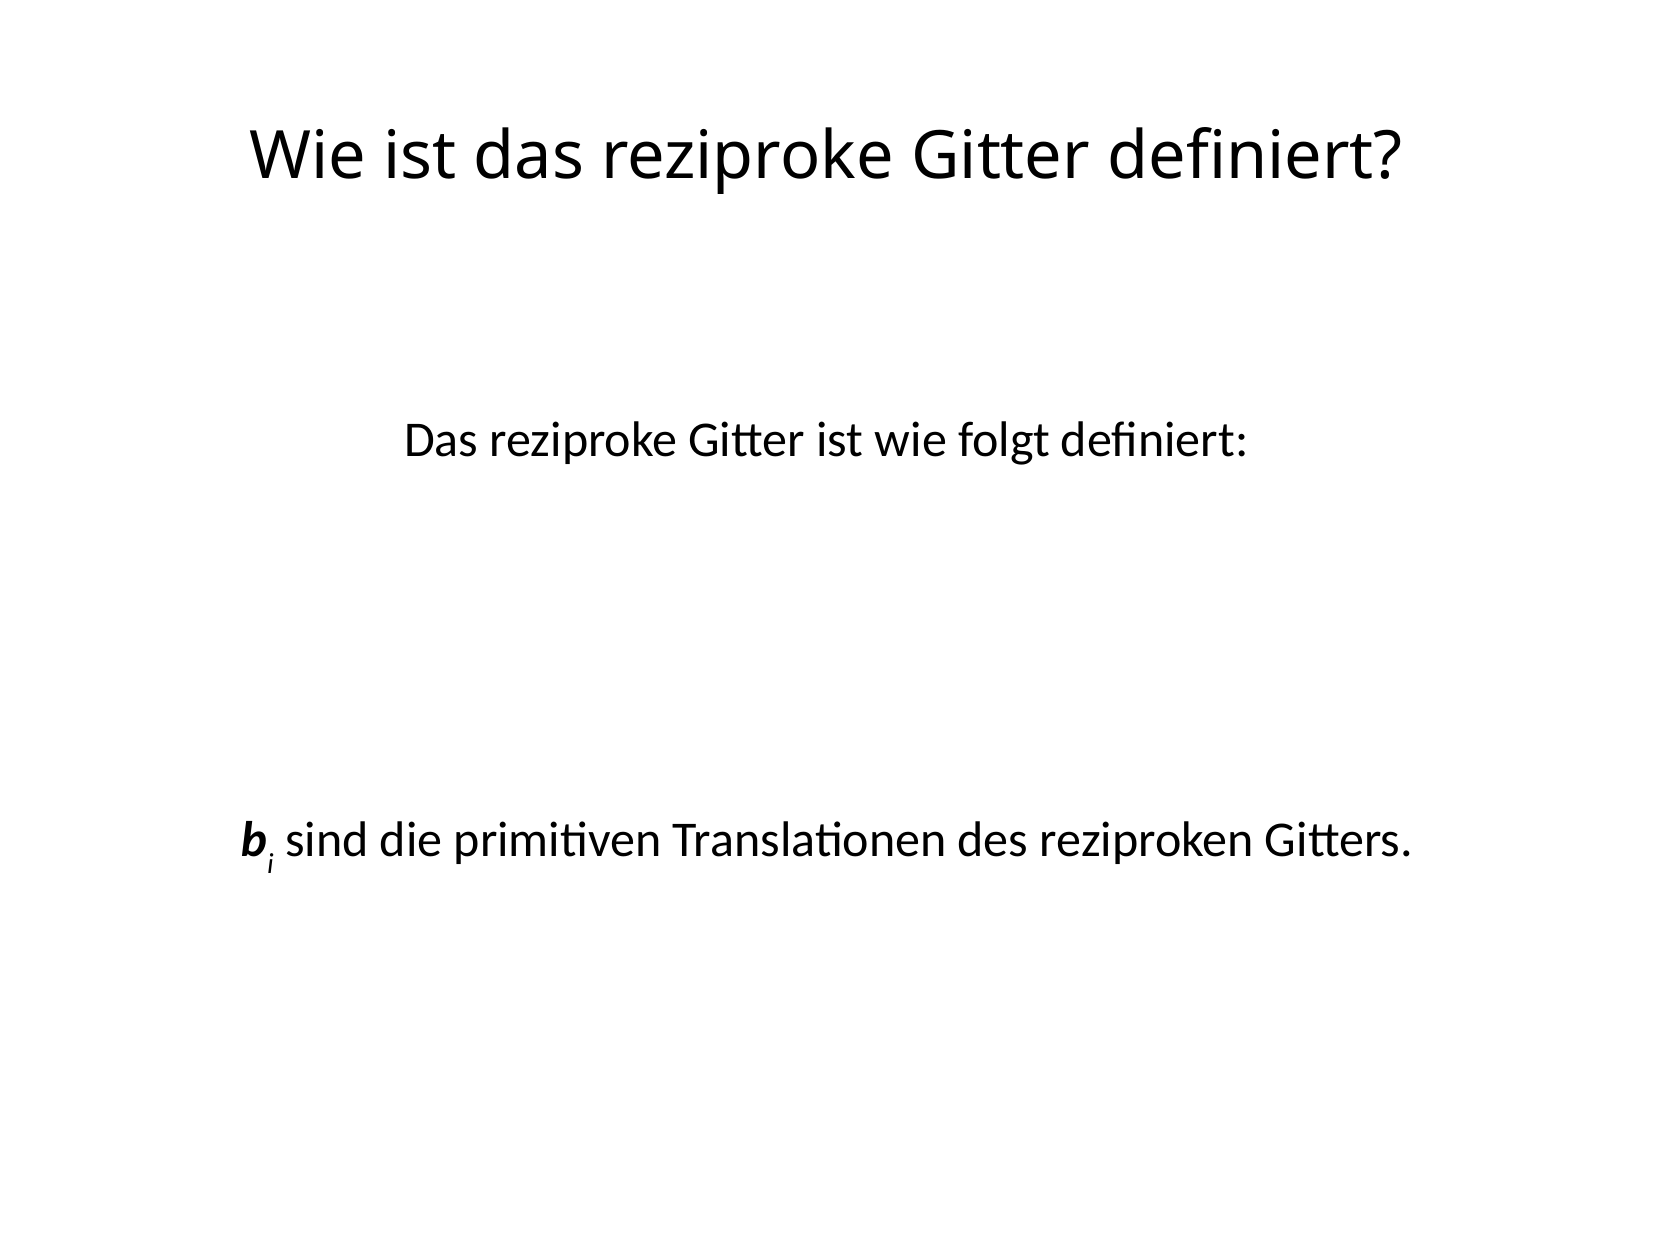

# Wie ist das reziproke Gitter definiert?
Das reziproke Gitter ist wie folgt definiert:
bi sind die primitiven Translationen des reziproken Gitters.